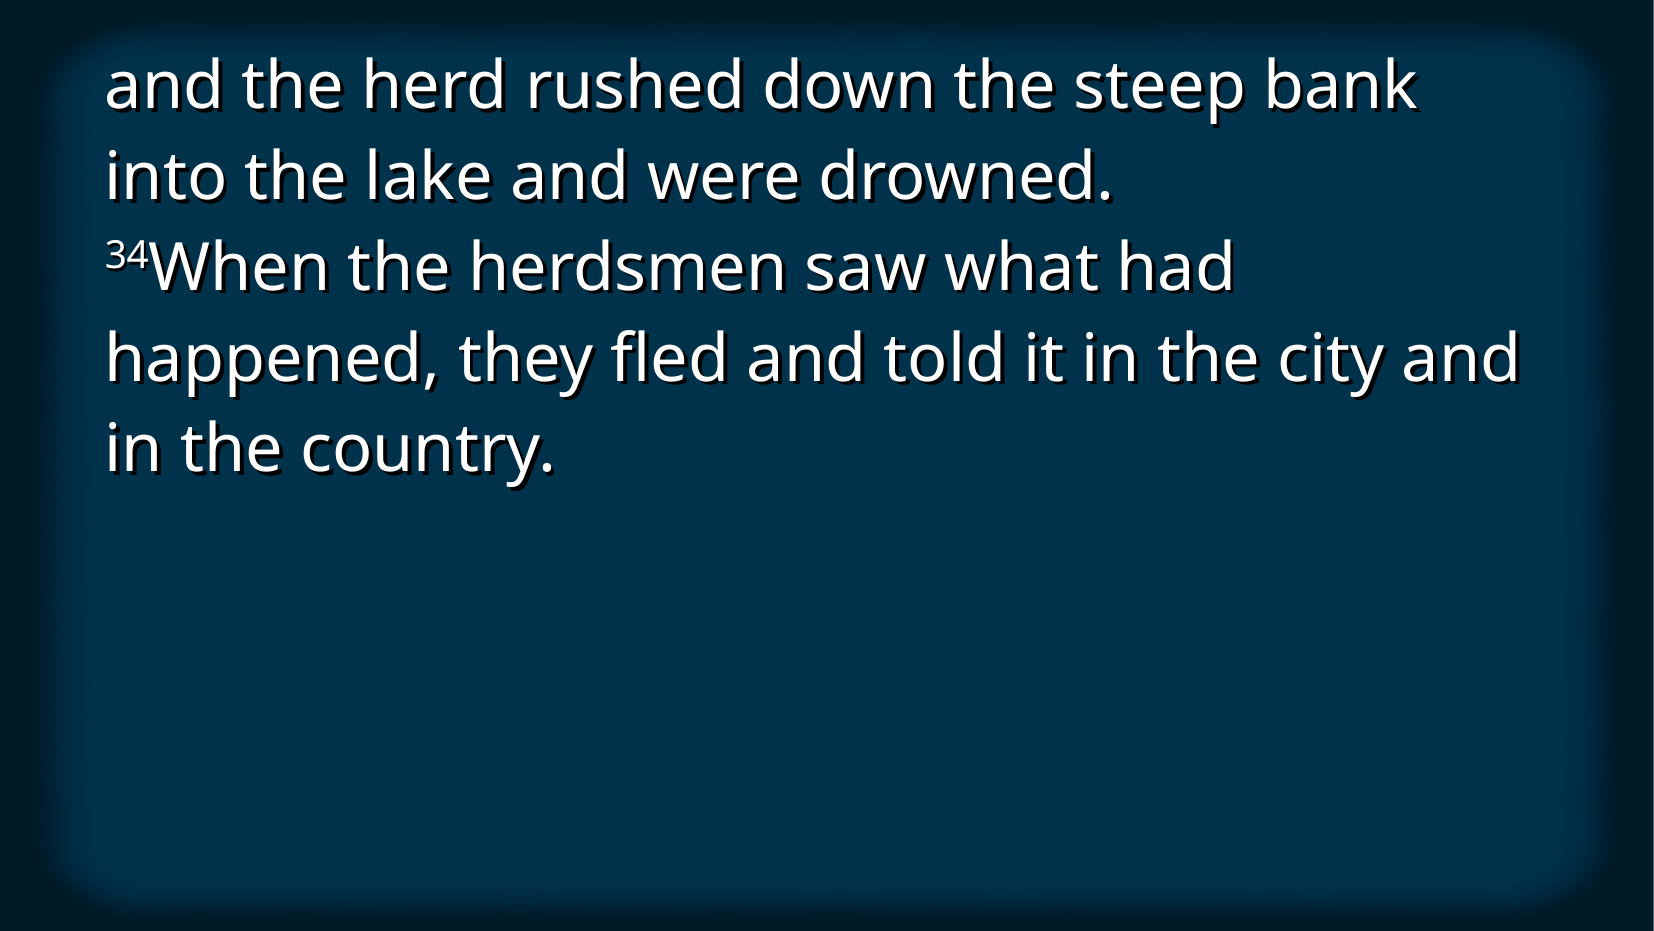

and the herd rushed down the steep bank into the lake and were drowned.
34When the herdsmen saw what had happened, they fled and told it in the city and in the country.